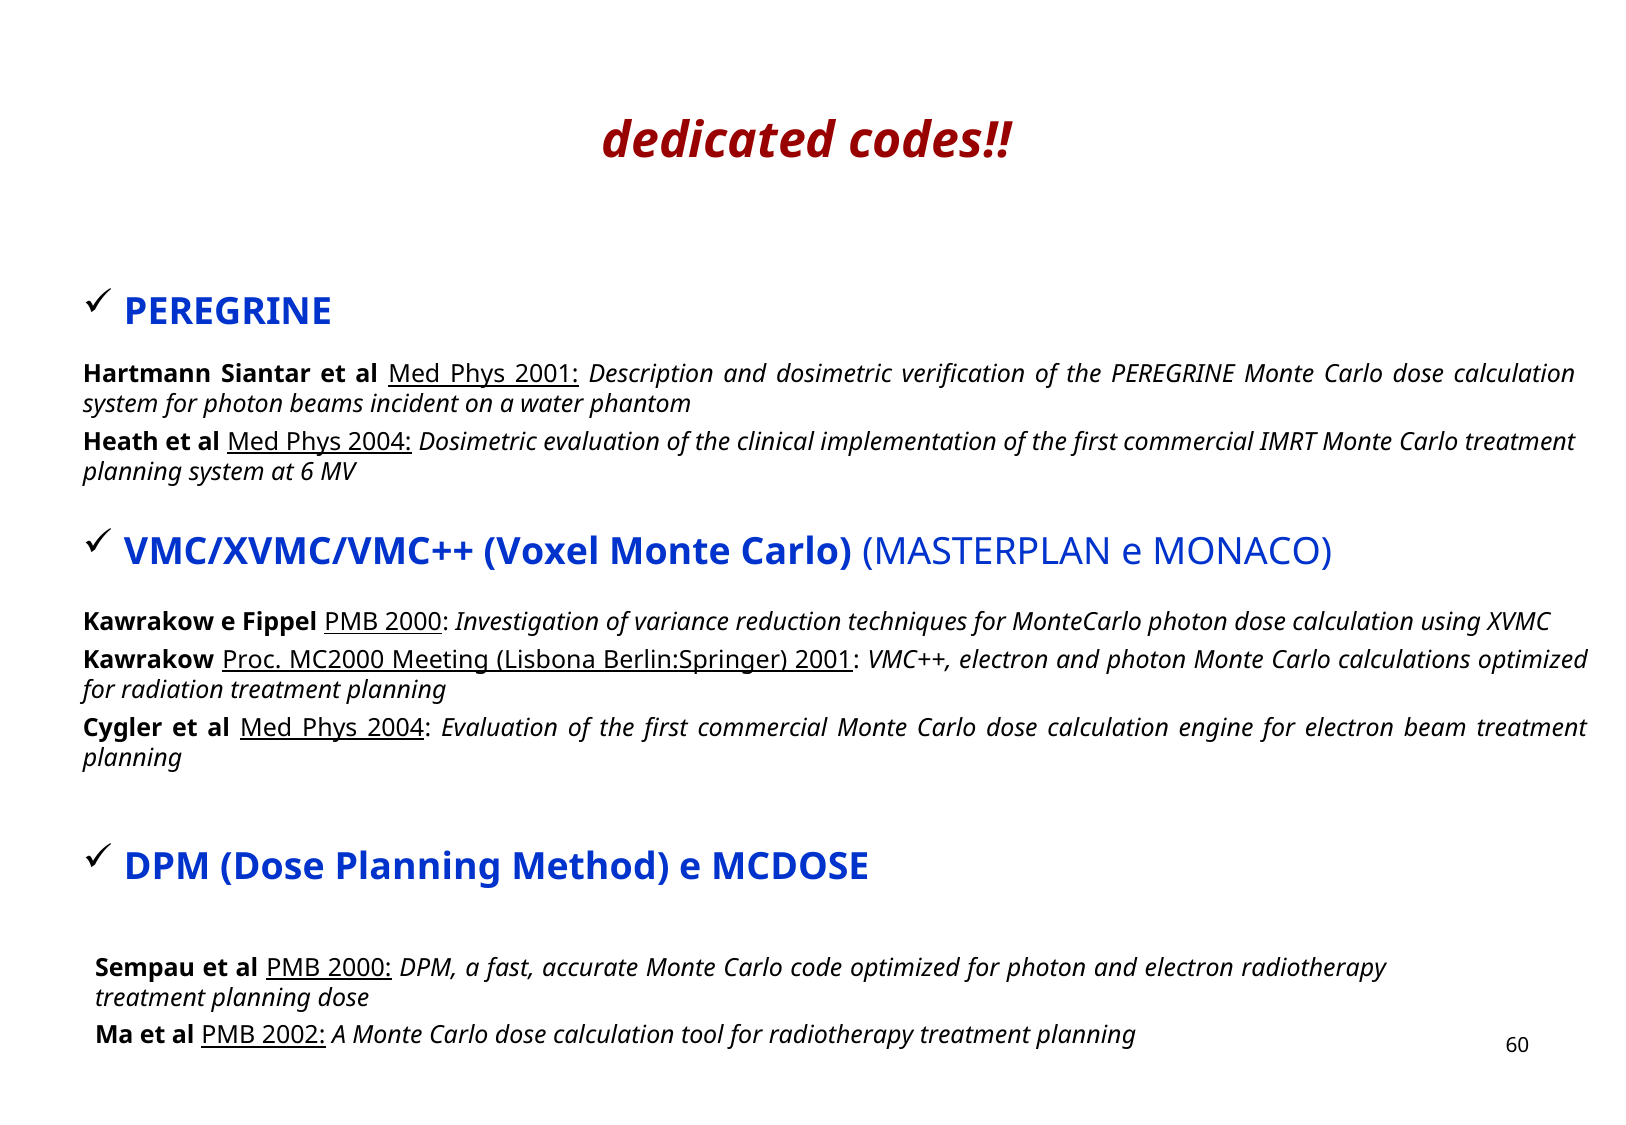

dedicated codes!!
 PEREGRINE
 VMC/XVMC/VMC++ (Voxel Monte Carlo) (MASTERPLAN e MONACO)
 DPM (Dose Planning Method) e MCDOSE
Hartmann Siantar et al Med Phys 2001: Description and dosimetric verification of the PEREGRINE Monte Carlo dose calculation system for photon beams incident on a water phantom
Heath et al Med Phys 2004: Dosimetric evaluation of the clinical implementation of the first commercial IMRT Monte Carlo treatment planning system at 6 MV
Kawrakow e Fippel PMB 2000: Investigation of variance reduction techniques for MonteCarlo photon dose calculation using XVMC
Kawrakow Proc. MC2000 Meeting (Lisbona Berlin:Springer) 2001: VMC++, electron and photon Monte Carlo calculations optimized for radiation treatment planning
Cygler et al Med Phys 2004: Evaluation of the first commercial Monte Carlo dose calculation engine for electron beam treatment planning
Sempau et al PMB 2000: DPM, a fast, accurate Monte Carlo code optimized for photon and electron radiotherapy treatment planning dose
Ma et al PMB 2002: A Monte Carlo dose calculation tool for radiotherapy treatment planning
60